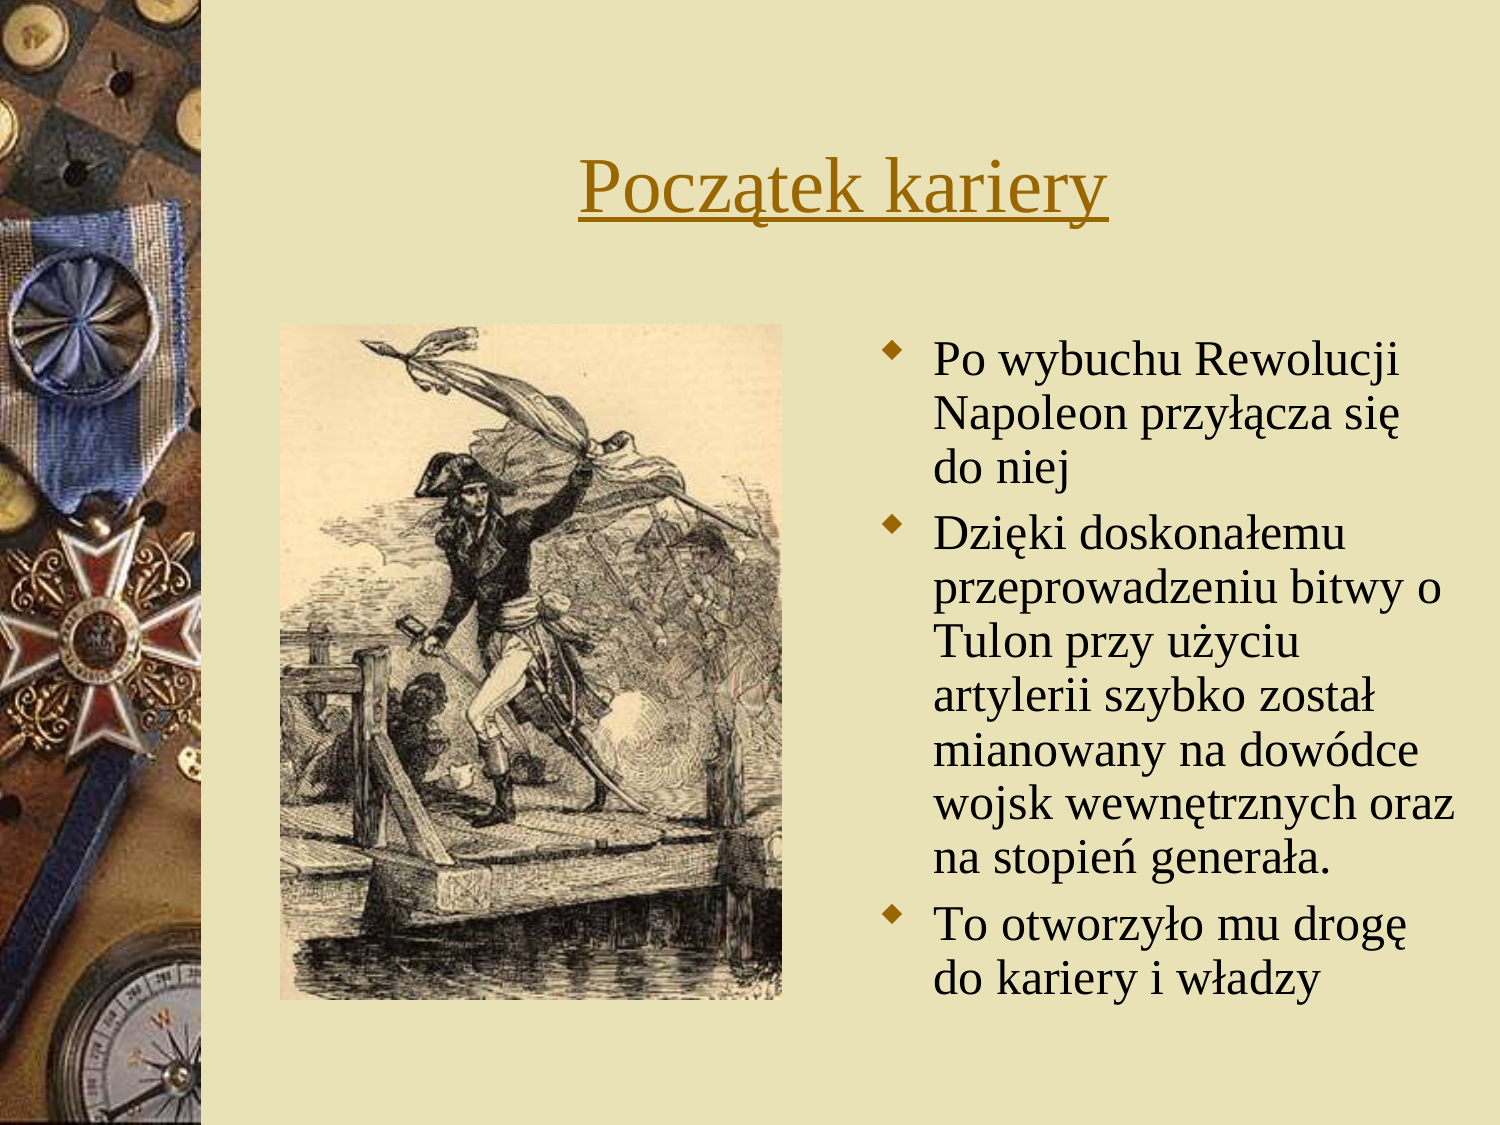

Początek kariery
Po wybuchu Rewolucji Napoleon przyłącza się do niej
Dzięki doskonałemu przeprowadzeniu bitwy o Tulon przy użyciu artylerii szybko został mianowany na dowódce wojsk wewnętrznych oraz na stopień generała.
To otworzyło mu drogę do kariery i władzy